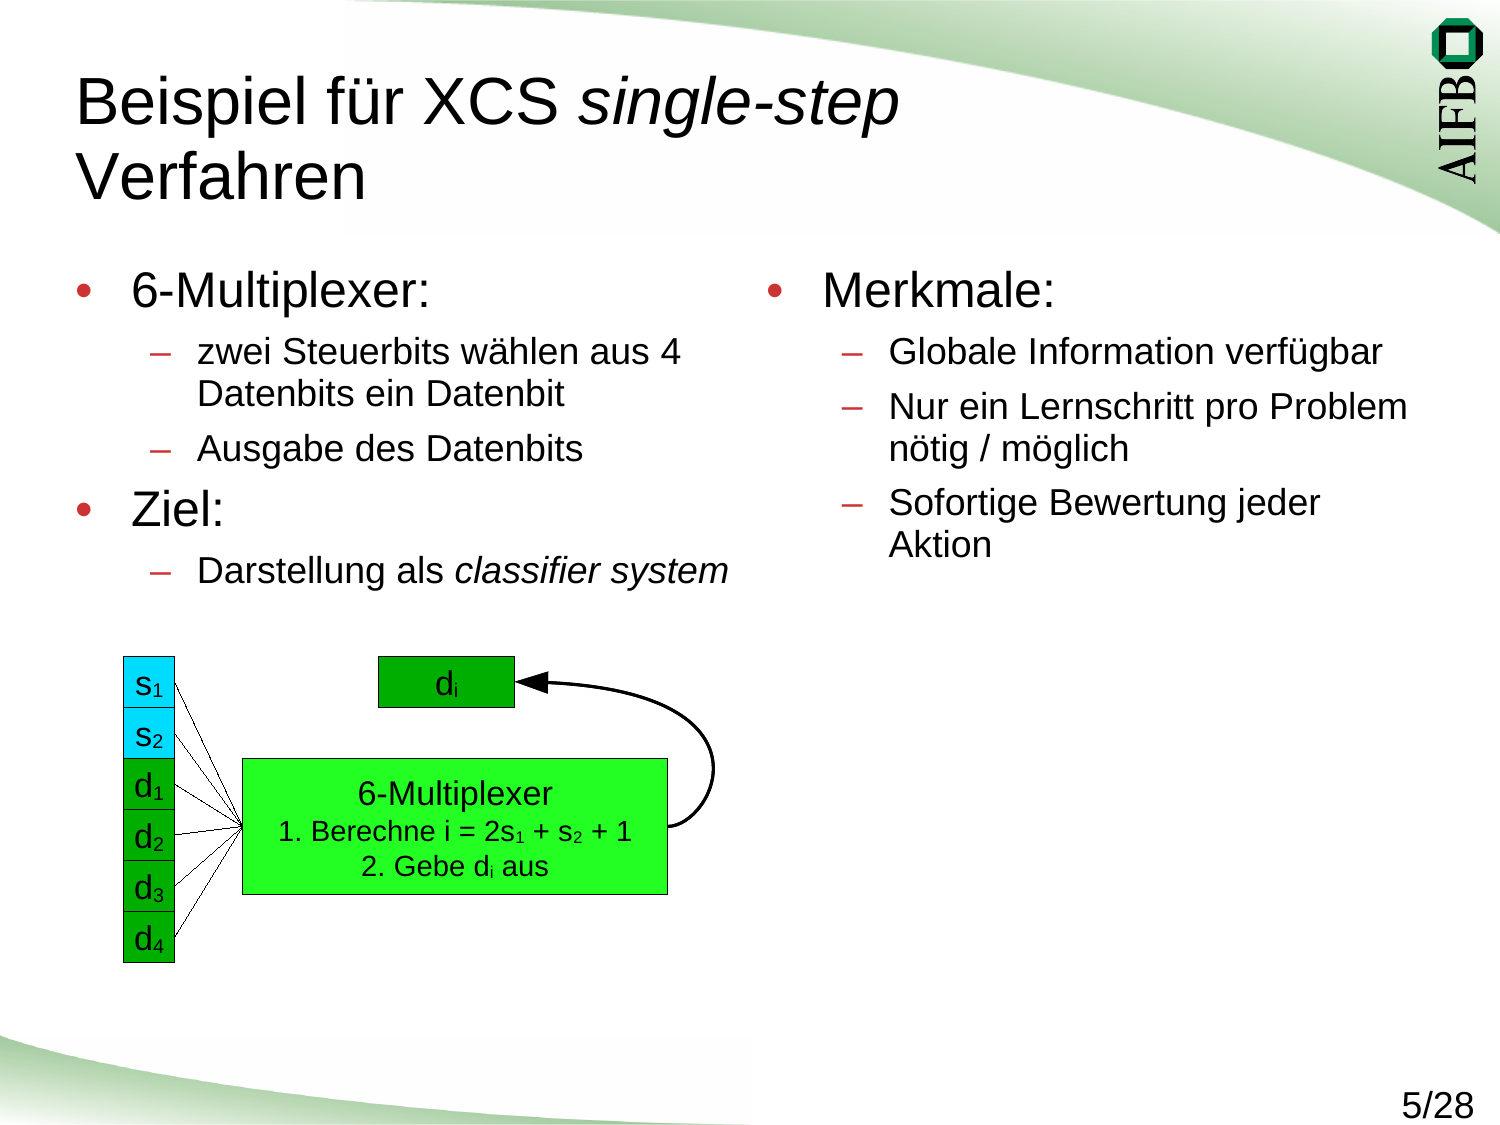

# Beispiel für XCS single-step Verfahren
6-Multiplexer:
zwei Steuerbits wählen aus 4 Datenbits ein Datenbit
Ausgabe des Datenbits
Ziel:
Darstellung als classifier system
Merkmale:
Globale Information verfügbar
Nur ein Lernschritt pro Problem nötig / möglich
Sofortige Bewertung jeder Aktion
di
s1
di
s1
s2
s2
d1
6-Multiplexer
1. Berechne i = 2s1 + s2 + 1
2. Gebe di aus
d1
6-Multiplexer
1. Berechne i = 2s1 + s2 + 1
2. Gebe di aus
d2
d2
d3
d3
d4
d4
5